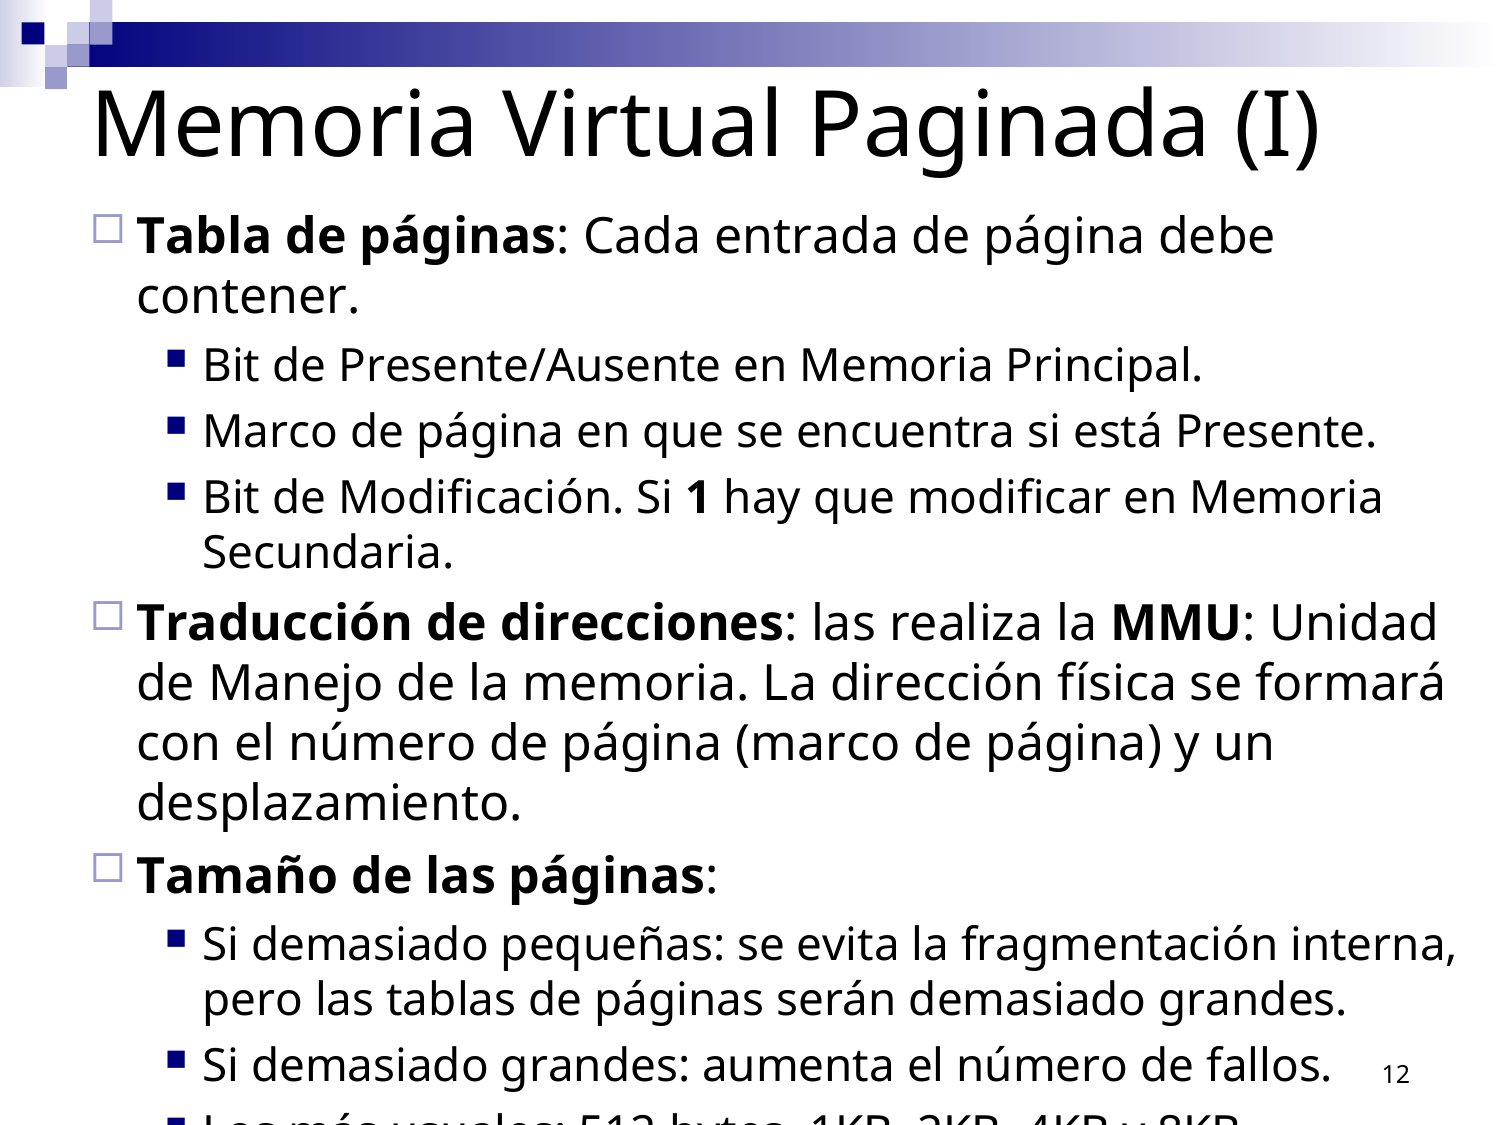

Memoria Virtual Paginada (I)
Tabla de páginas: Cada entrada de página debe contener.
Bit de Presente/Ausente en Memoria Principal.
Marco de página en que se encuentra si está Presente.
Bit de Modificación. Si 1 hay que modificar en Memoria Secundaria.
Traducción de direcciones: las realiza la MMU: Unidad de Manejo de la memoria. La dirección física se formará con el número de página (marco de página) y un desplazamiento.
Tamaño de las páginas:
Si demasiado pequeñas: se evita la fragmentación interna, pero las tablas de páginas serán demasiado grandes.
Si demasiado grandes: aumenta el número de fallos.
Los más usuales: 512 bytes, 1KB, 2KB, 4KB y 8KB.